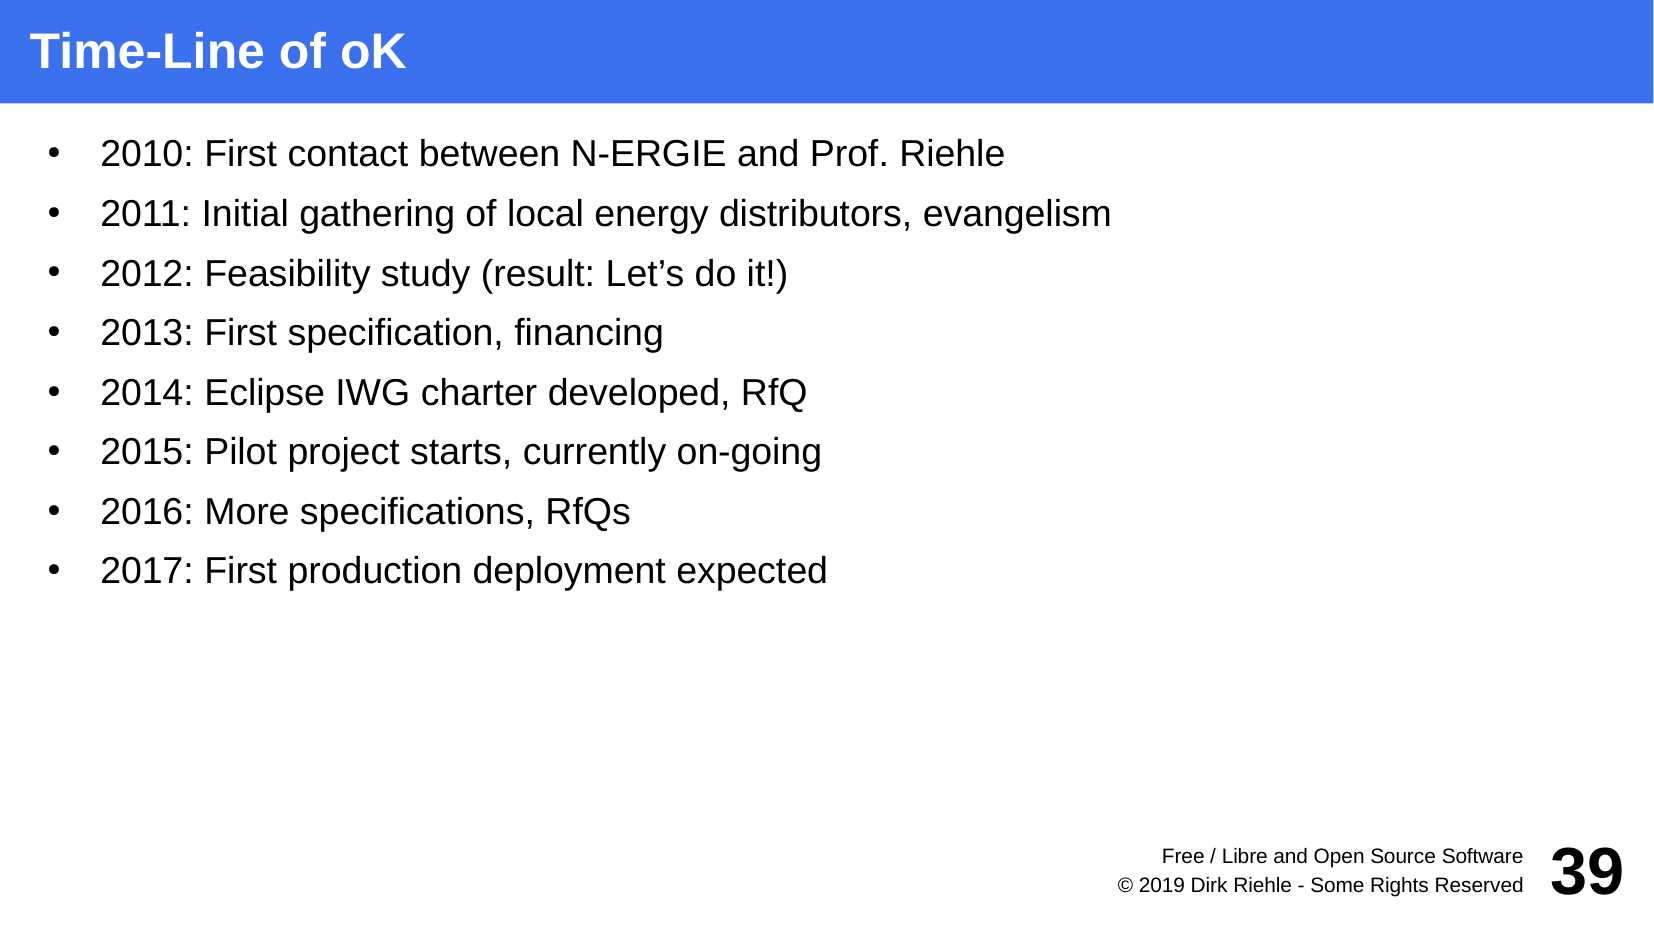

# Time-Line of oK
2010: First contact between N-ERGIE and Prof. Riehle
2011: Initial gathering of local energy distributors, evangelism
2012: Feasibility study (result: Let’s do it!)
2013: First specification, financing
2014: Eclipse IWG charter developed, RfQ
2015: Pilot project starts, currently on-going
2016: More specifications, RfQs
2017: First production deployment expected
Free / Libre and Open Source Software
39
© 2019 Dirk Riehle - Some Rights Reserved